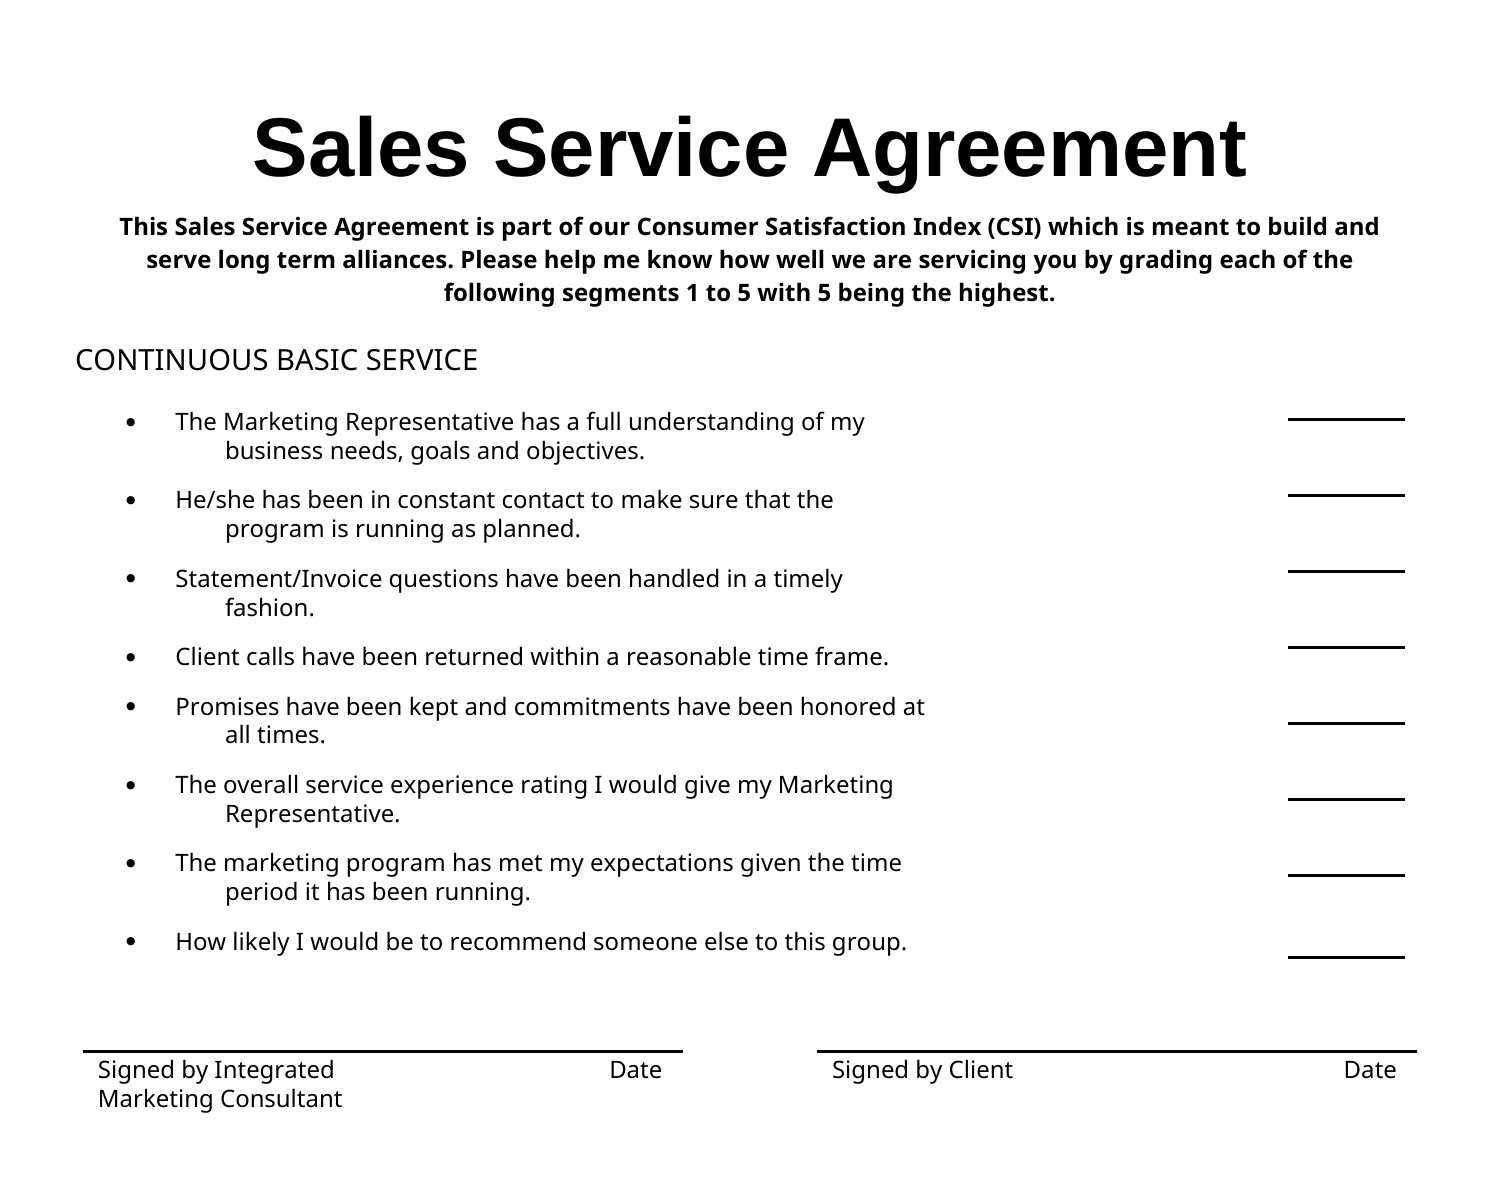

# Sales Service Agreement
This Sales Service Agreement is part of our Consumer Satisfaction Index (CSI) which is meant to build and serve long term alliances. Please help me know how well we are servicing you by grading each of the following segments 1 to 5 with 5 being the highest.
CONTINUOUS BASIC SERVICE
The Marketing Representative has a full understanding of my business needs, goals and objectives.
He/she has been in constant contact to make sure that the program is running as planned.
Statement/Invoice questions have been handled in a timely fashion.
Client calls have been returned within a reasonable time frame.
Promises have been kept and commitments have been honored at all times.
The overall service experience rating I would give my Marketing Representative.
The marketing program has met my expectations given the time period it has been running.
How likely I would be to recommend someone else to this group.
Signed by Integrated Marketing Consultant
Date
Signed by Client
Date